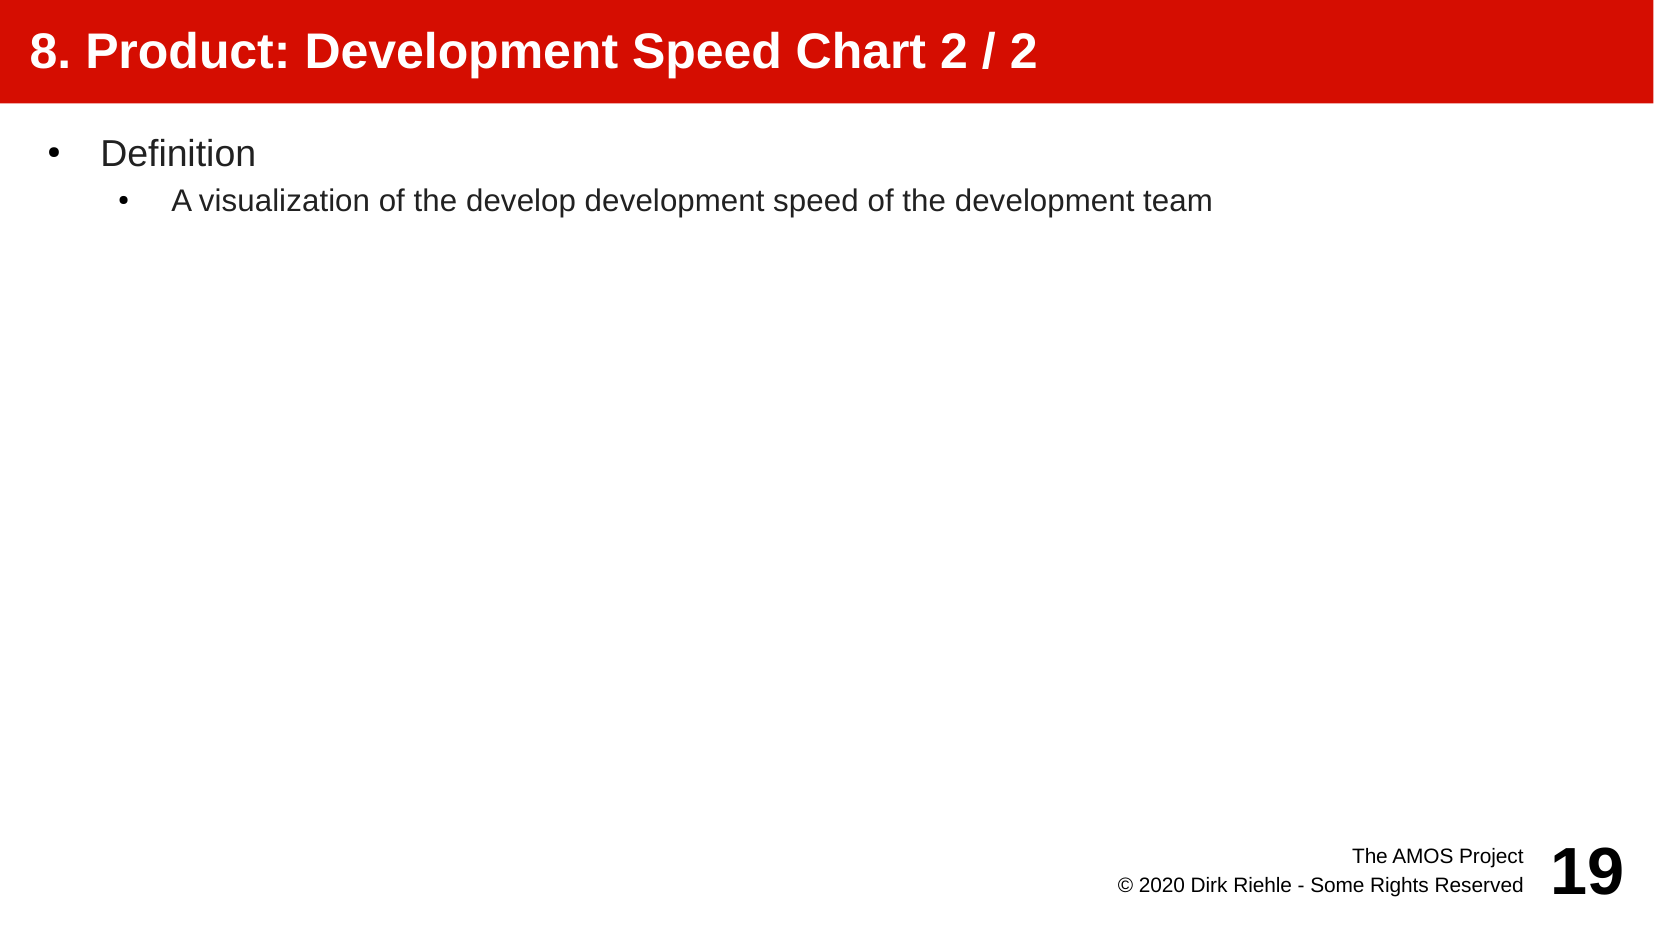

# 8. Product: Development Speed Chart 2 / 2
Definition
A visualization of the develop development speed of the development team
The AMOS Project
19
© 2020 Dirk Riehle - Some Rights Reserved